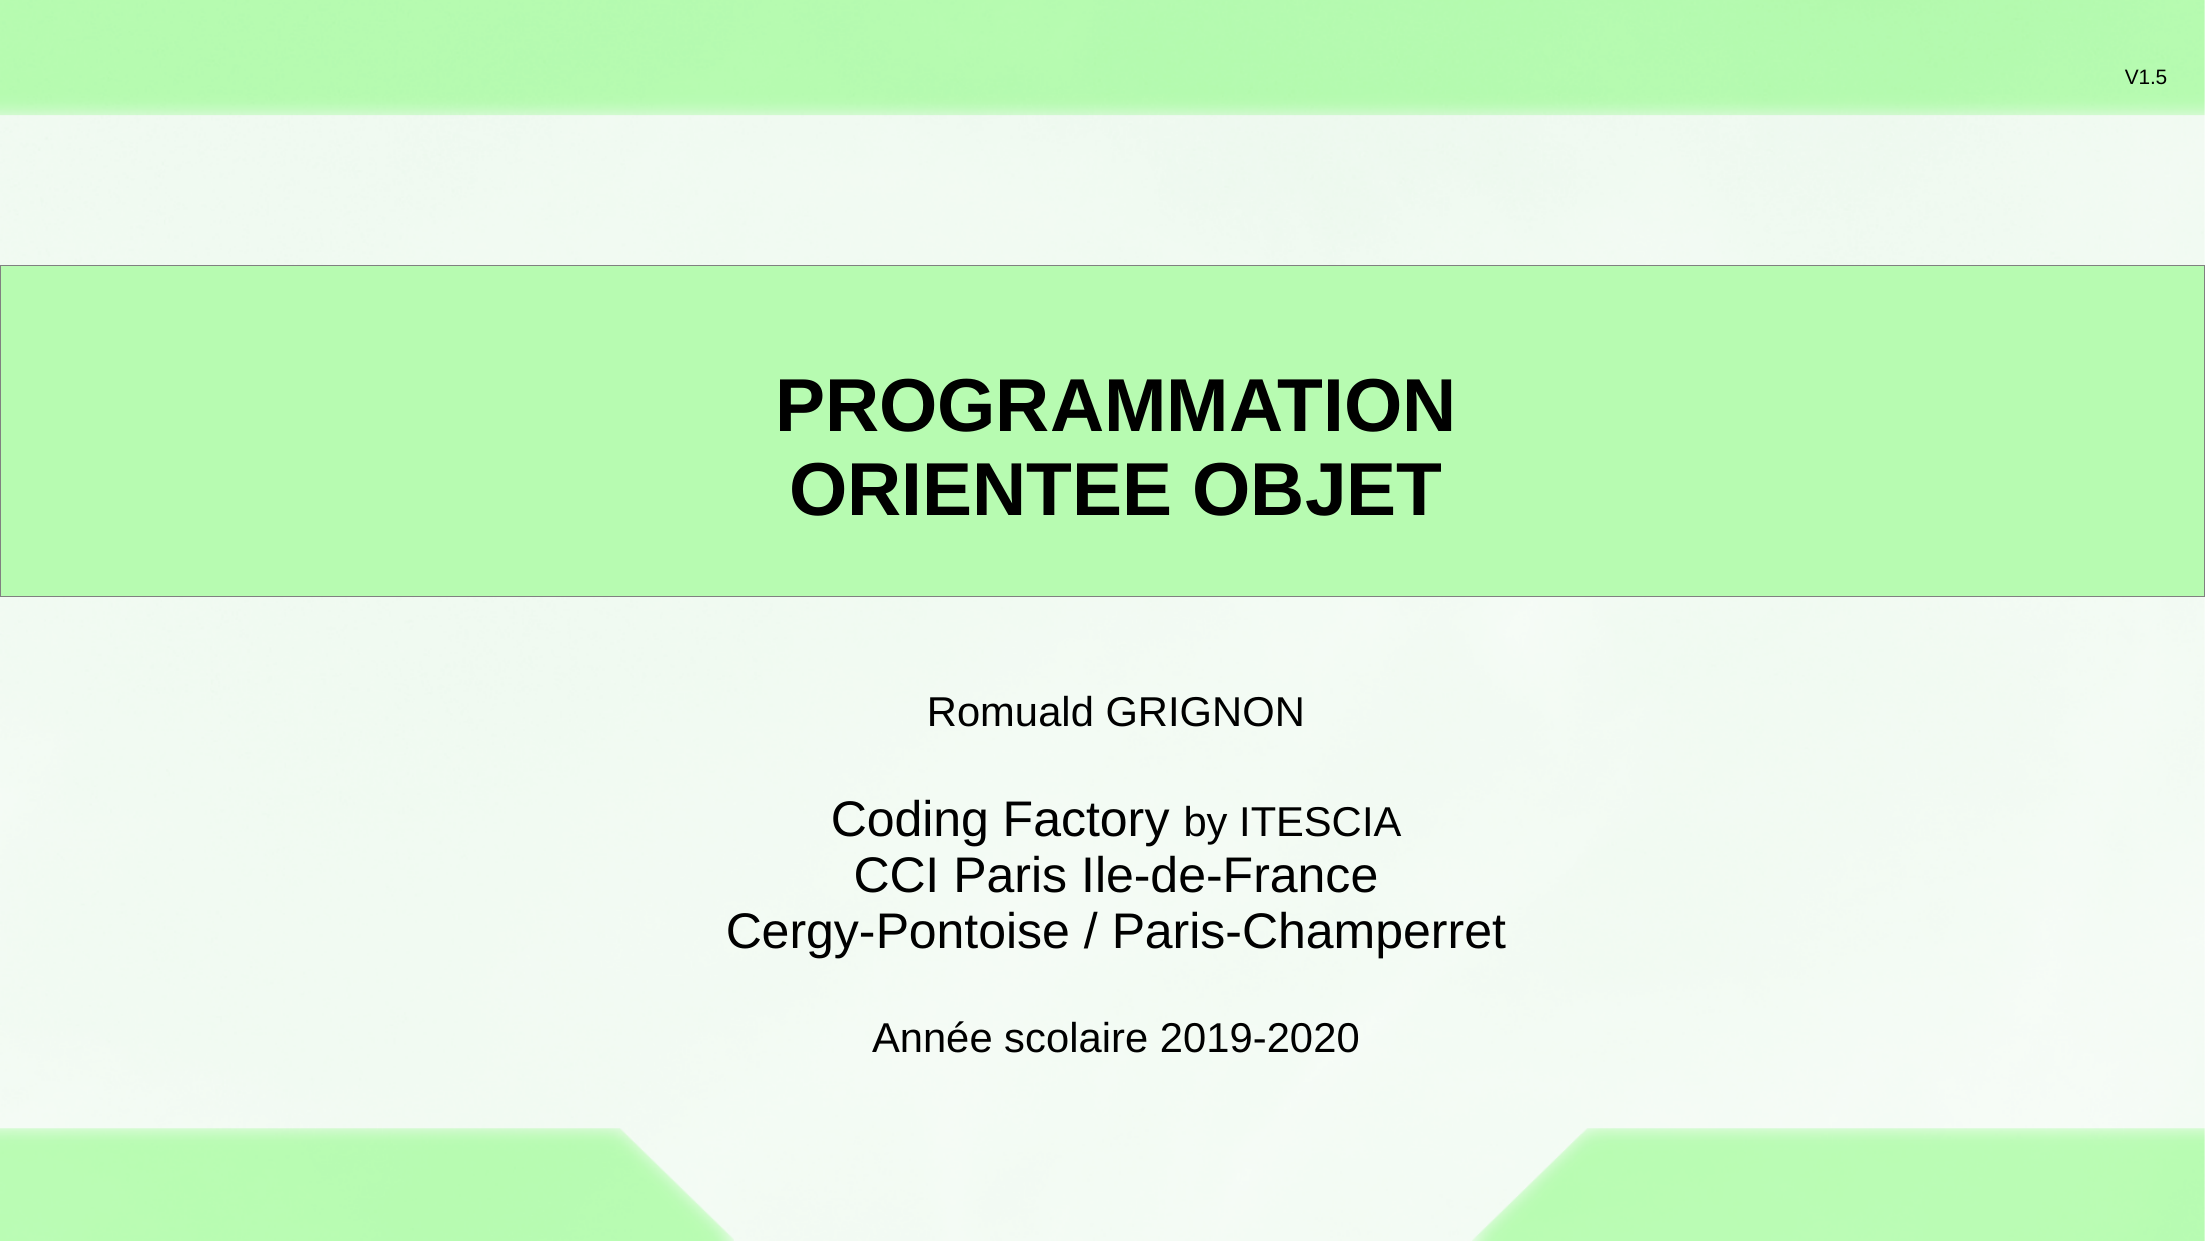

# V1.5
PROGRAMMATION
ORIENTEE OBJET
Romuald GRIGNON
Coding Factory by ITESCIA
CCI Paris Ile-de-France
Cergy-Pontoise / Paris-Champerret
Année scolaire 2019-2020